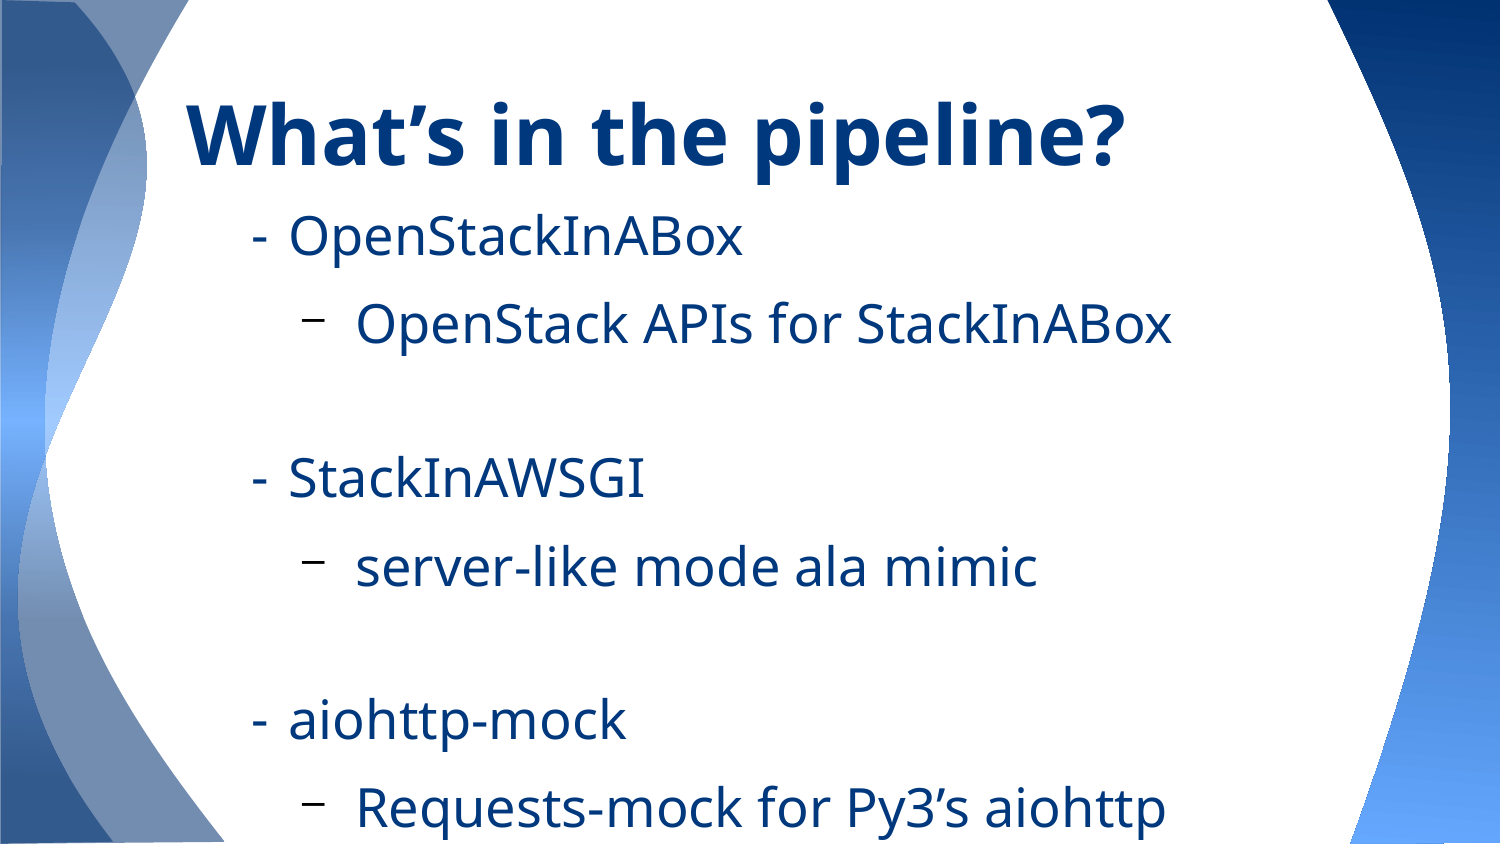

What’s in the pipeline?
# OpenStackInABox
OpenStack APIs for StackInABox
StackInAWSGI
server-like mode ala mimic
aiohttp-mock
Requests-mock for Py3’s aiohttp